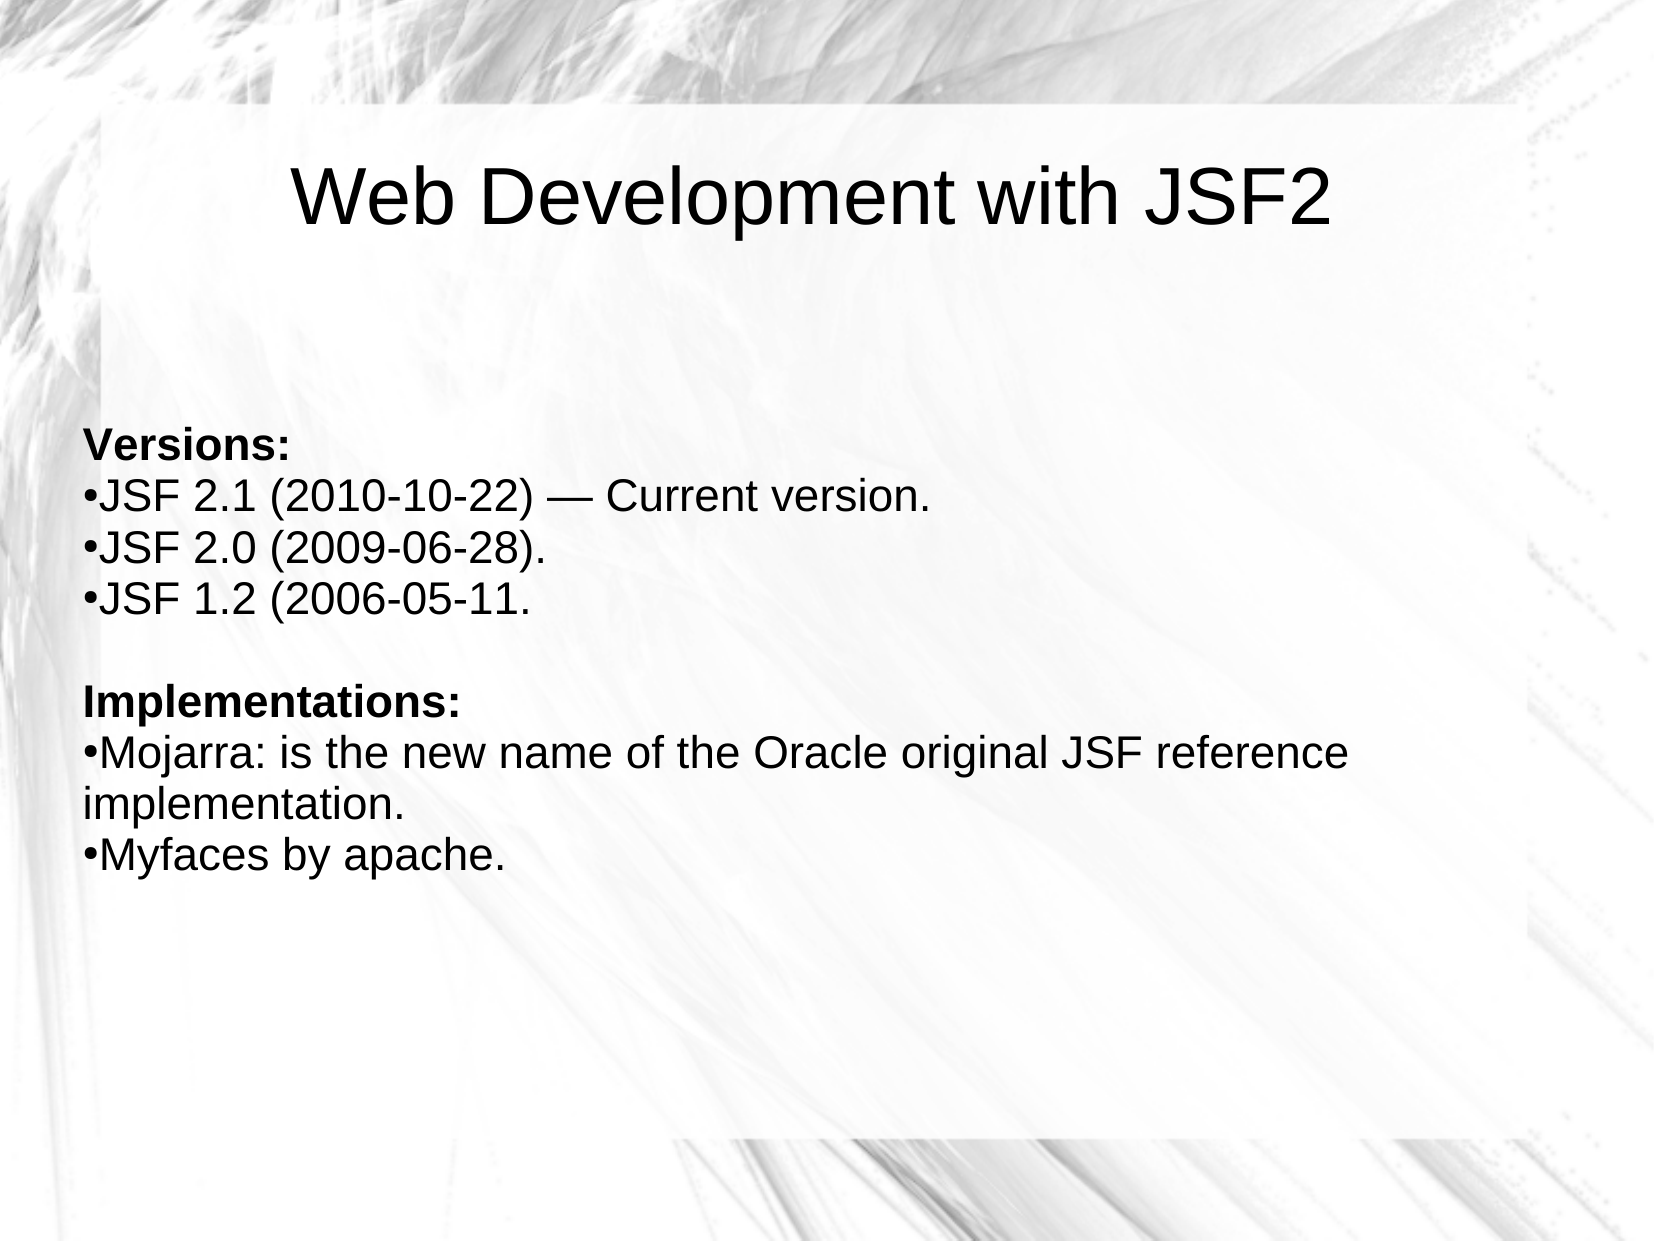

# Web Development with JSF2
Versions:
JSF 2.1 (2010-10-22) — Current version.
JSF 2.0 (2009-06-28).
JSF 1.2 (2006-05-11.
Implementations:
Mojarra: is the new name of the Oracle original JSF reference implementation.
Myfaces by apache.